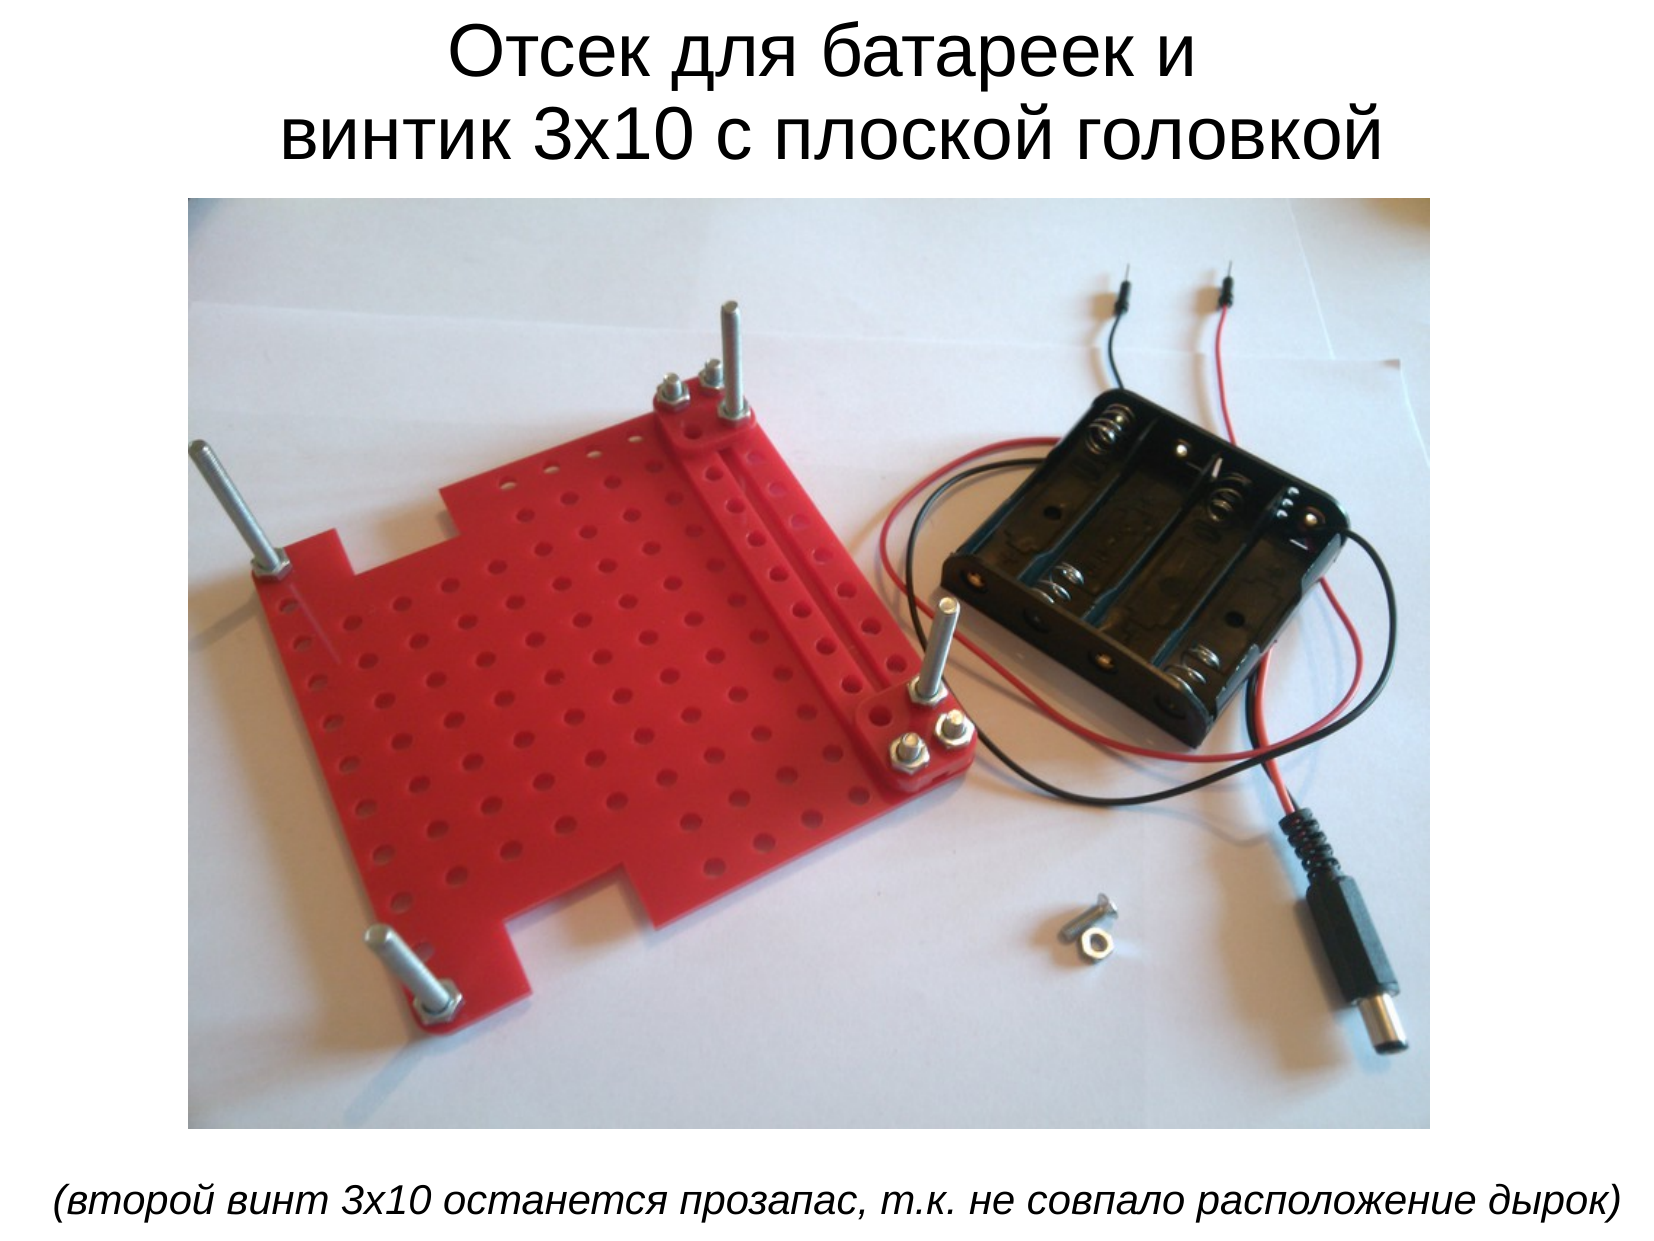

# Отсек для батареек и винтик 3x10 с плоской головкой
(второй винт 3x10 останется прозапас, т.к. не совпало расположение дырок)